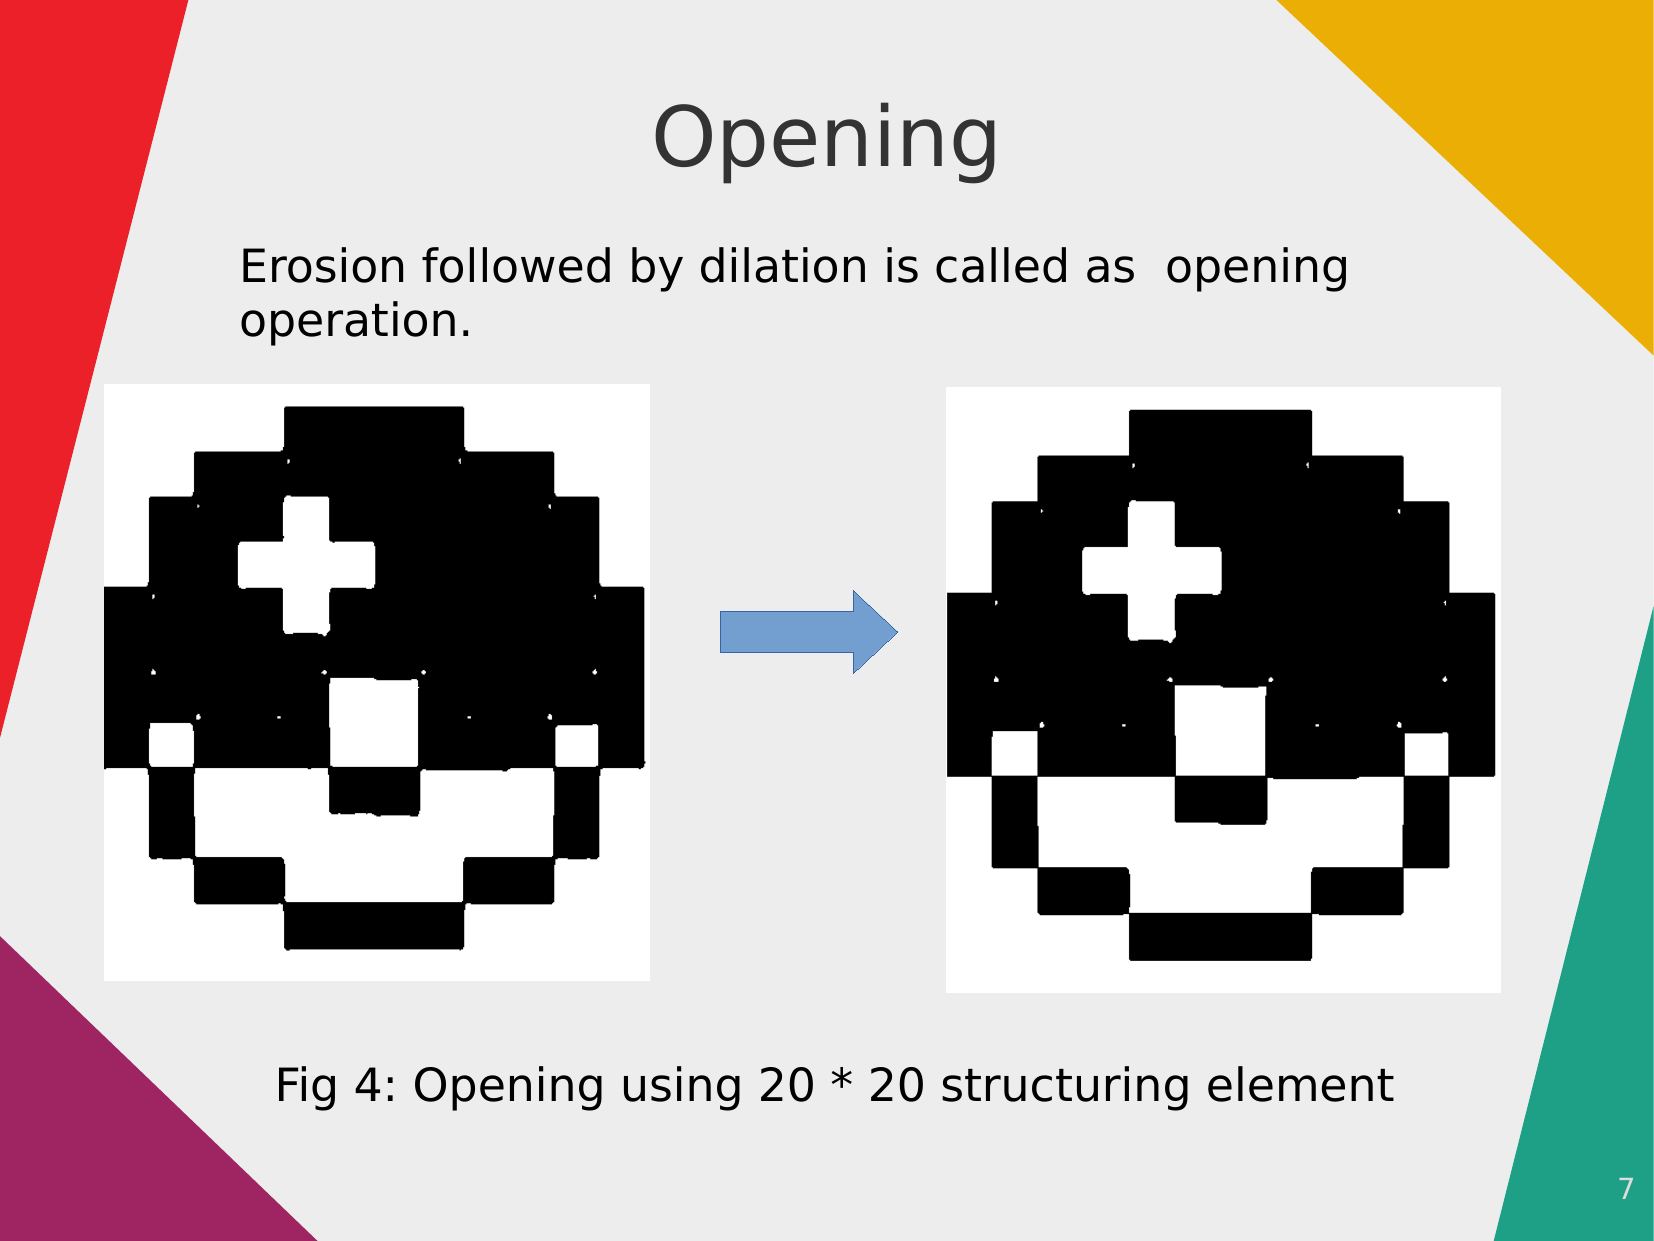

# Opening
Erosion followed by dilation is called as opening operation.
Fig 4: Opening using 20 * 20 structuring element
7